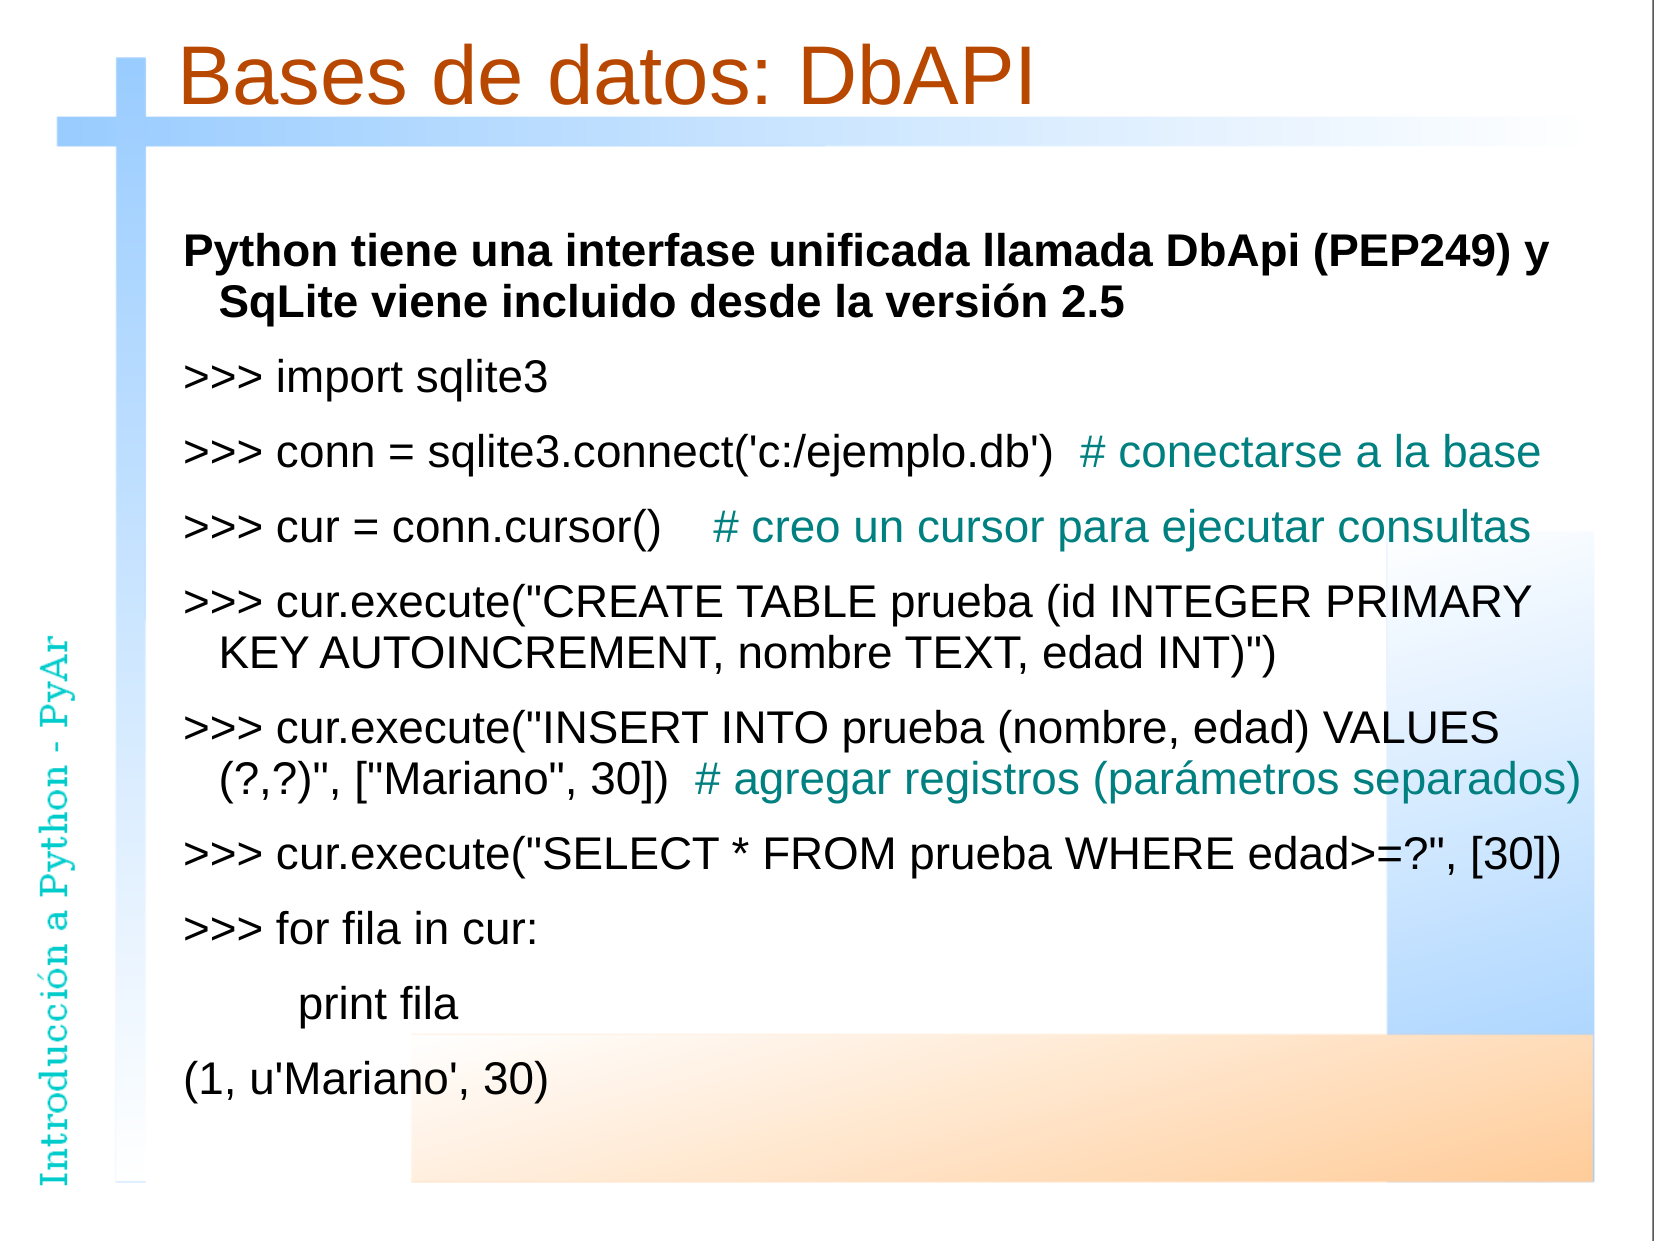

# Bases de datos: DbAPI
Python tiene una interfase unificada llamada DbApi (PEP249) y SqLite viene incluido desde la versión 2.5
>>> import sqlite3
>>> conn = sqlite3.connect('c:/ejemplo.db') # conectarse a la base
>>> cur = conn.cursor() # creo un cursor para ejecutar consultas
>>> cur.execute("CREATE TABLE prueba (id INTEGER PRIMARY KEY AUTOINCREMENT, nombre TEXT, edad INT)")
>>> cur.execute("INSERT INTO prueba (nombre, edad) VALUES (?,?)", ["Mariano", 30]) # agregar registros (parámetros separados)
>>> cur.execute("SELECT * FROM prueba WHERE edad>=?", [30])
>>> for fila in cur:
 print fila
(1, u'Mariano', 30)